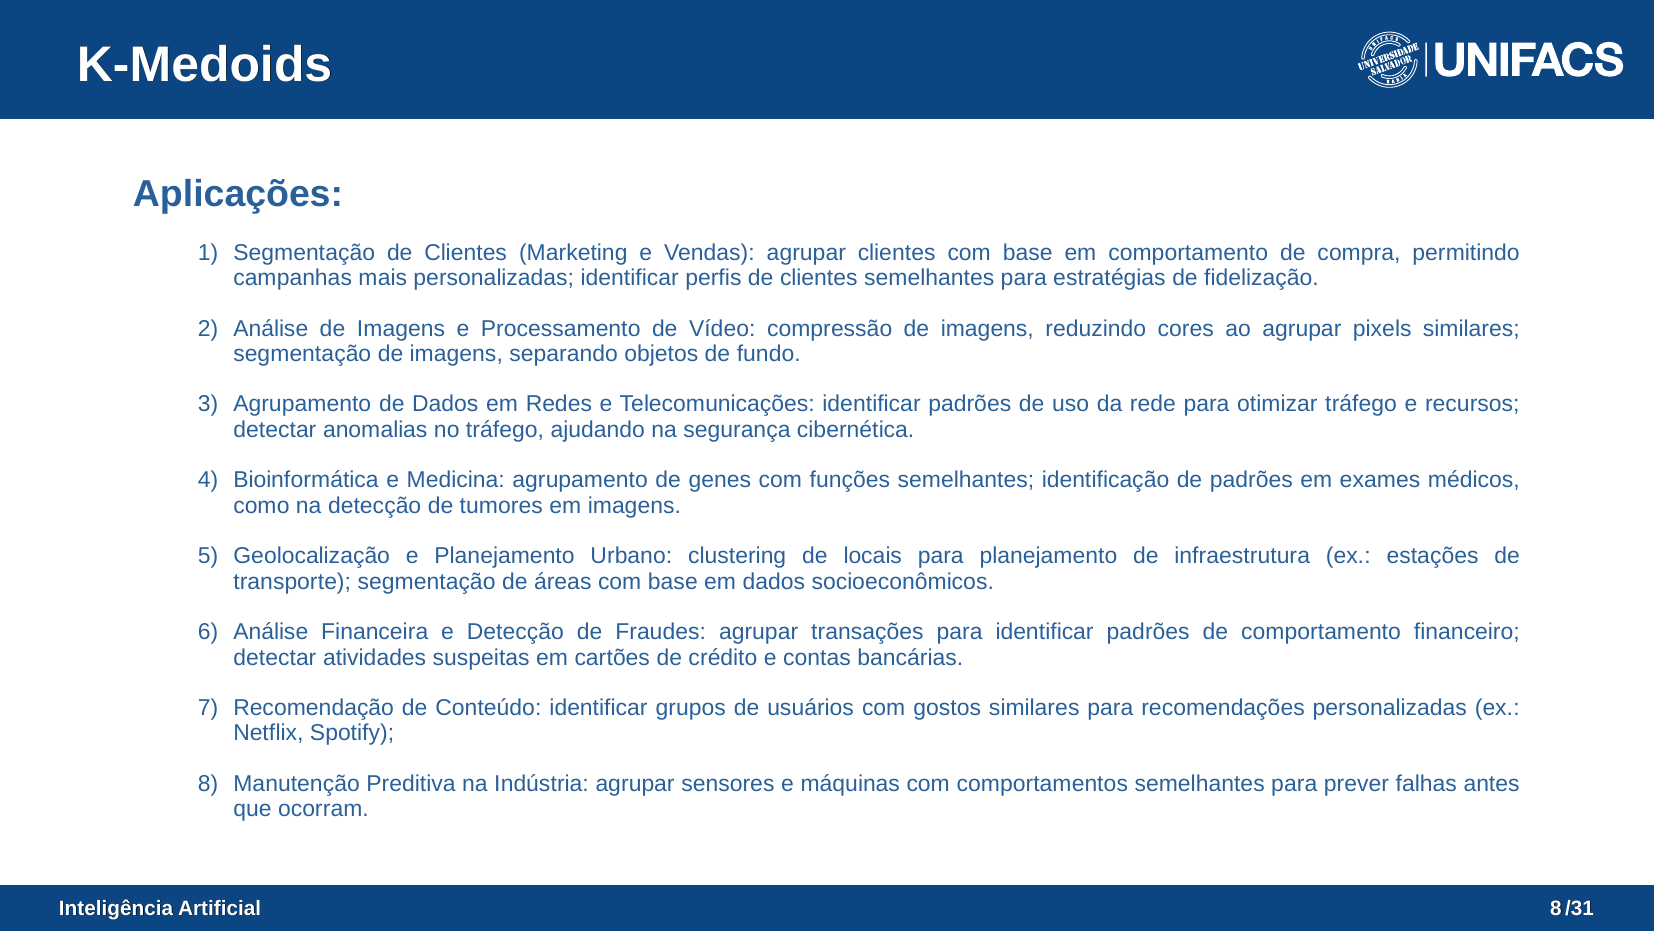

K-Medoids
Aplicações:
Segmentação de Clientes (Marketing e Vendas): agrupar clientes com base em comportamento de compra, permitindo campanhas mais personalizadas; identificar perfis de clientes semelhantes para estratégias de fidelização.
Análise de Imagens e Processamento de Vídeo: compressão de imagens, reduzindo cores ao agrupar pixels similares; segmentação de imagens, separando objetos de fundo.
Agrupamento de Dados em Redes e Telecomunicações: identificar padrões de uso da rede para otimizar tráfego e recursos; detectar anomalias no tráfego, ajudando na segurança cibernética.
Bioinformática e Medicina: agrupamento de genes com funções semelhantes; identificação de padrões em exames médicos, como na detecção de tumores em imagens.
Geolocalização e Planejamento Urbano: clustering de locais para planejamento de infraestrutura (ex.: estações de transporte); segmentação de áreas com base em dados socioeconômicos.
Análise Financeira e Detecção de Fraudes: agrupar transações para identificar padrões de comportamento financeiro; detectar atividades suspeitas em cartões de crédito e contas bancárias.
Recomendação de Conteúdo: identificar grupos de usuários com gostos similares para recomendações personalizadas (ex.: Netflix, Spotify);
Manutenção Preditiva na Indústria: agrupar sensores e máquinas com comportamentos semelhantes para prever falhas antes que ocorram.